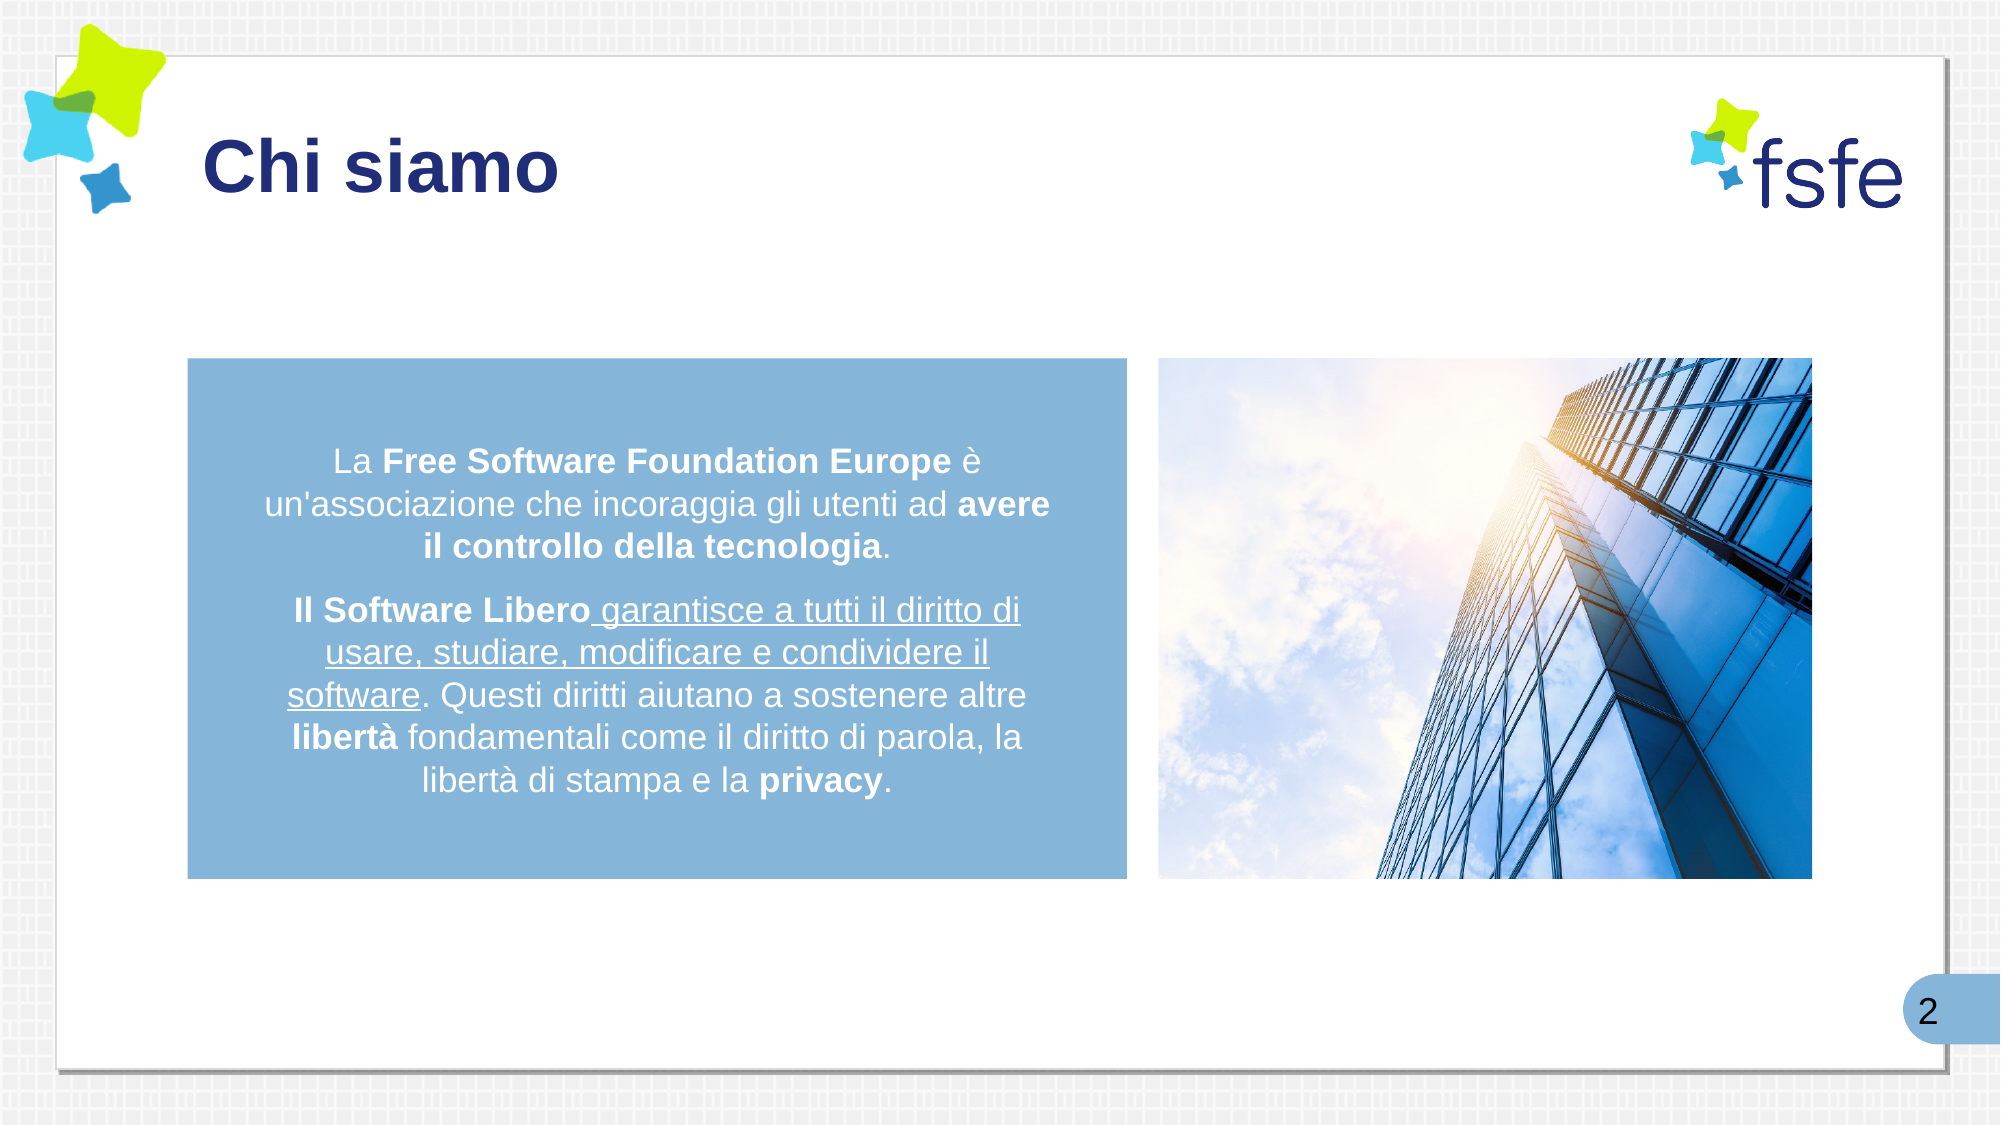

Chi siamo
La Free Software Foundation Europe è un'associazione che incoraggia gli utenti ad avere il controllo della tecnologia.
Il Software Libero garantisce a tutti il diritto di usare, studiare, modificare e condividere il software. Questi diritti aiutano a sostenere altre libertà fondamentali come il diritto di parola, la libertà di stampa e la privacy.